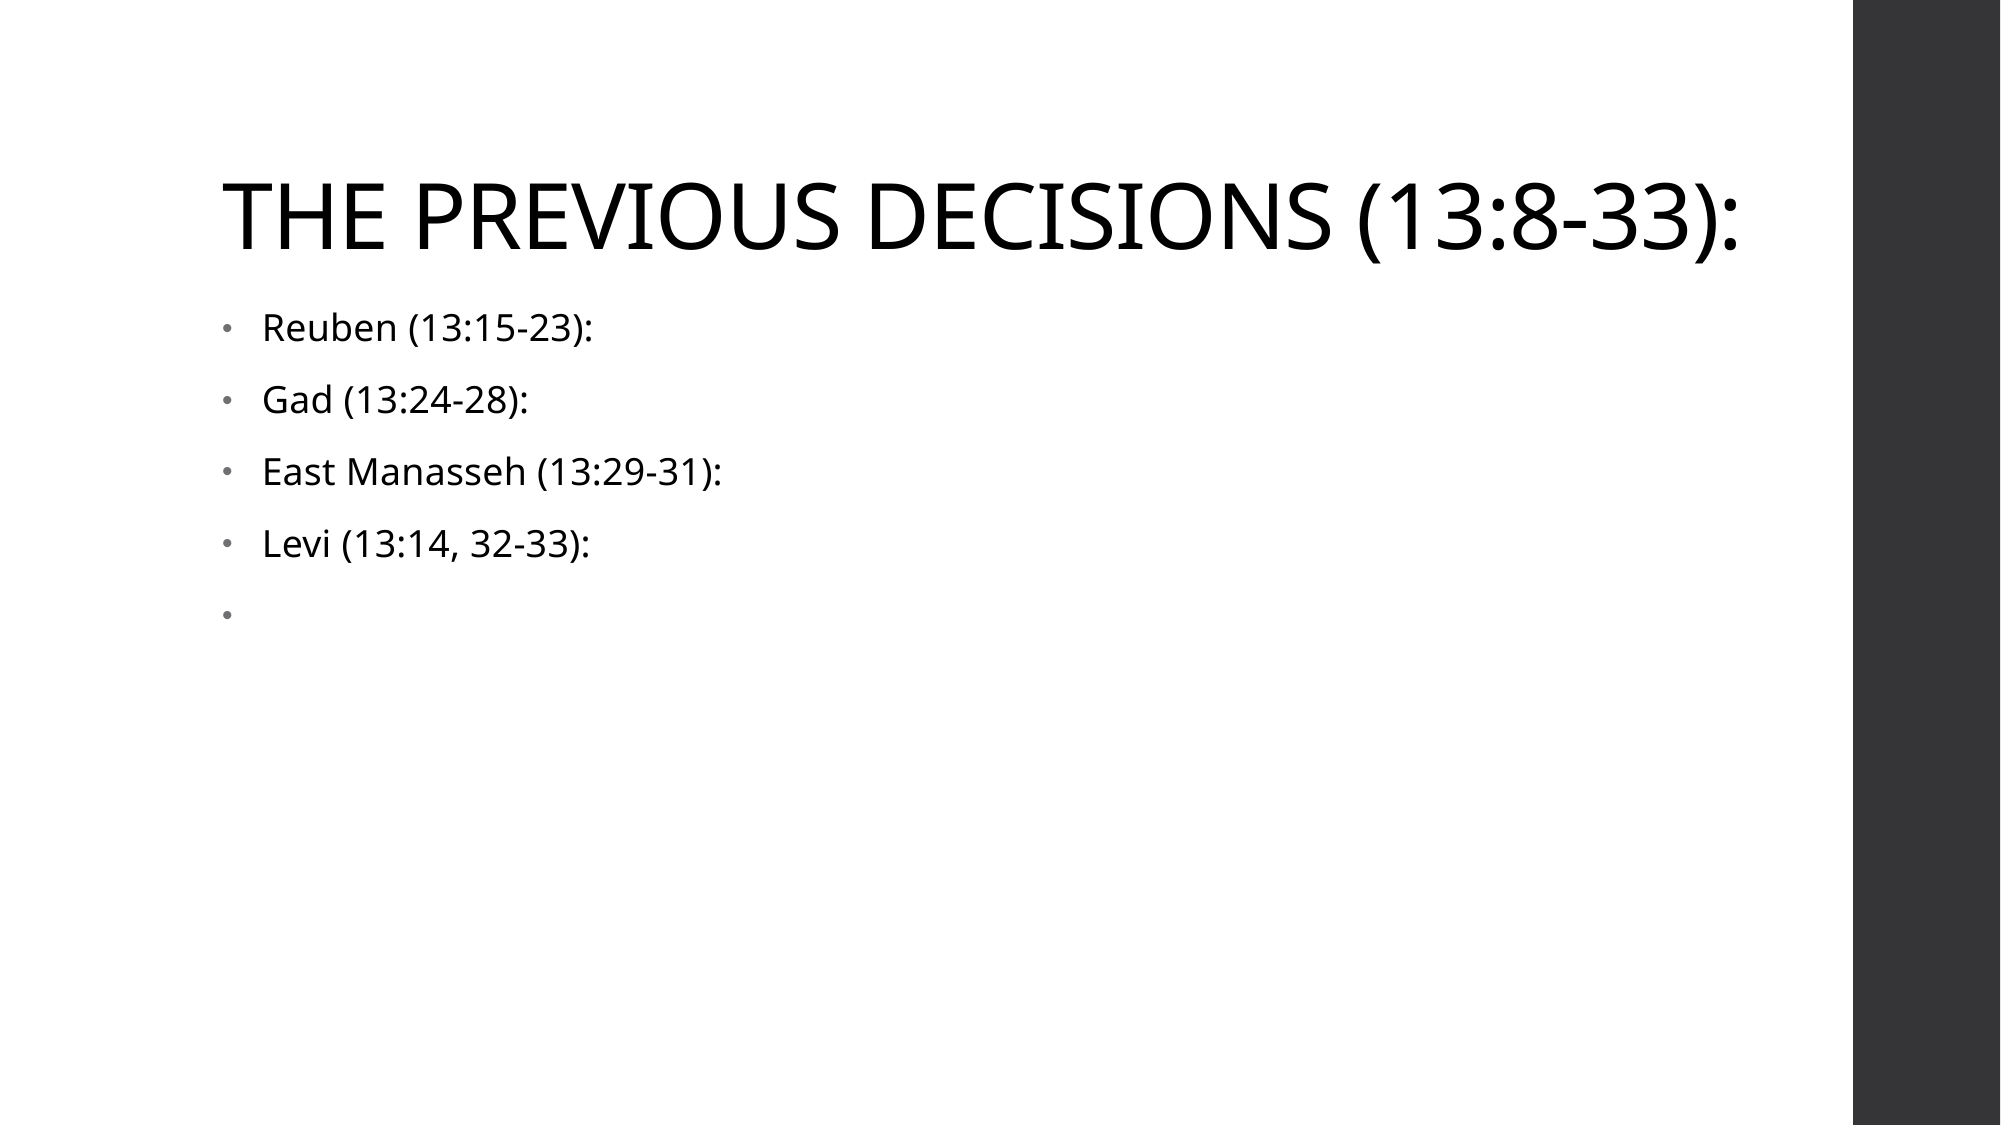

# THE PREVIOUS DECISIONS (13:8-33):
 Reuben (13:15-23):
 Gad (13:24-28):
 East Manasseh (13:29-31):
 Levi (13:14, 32-33):